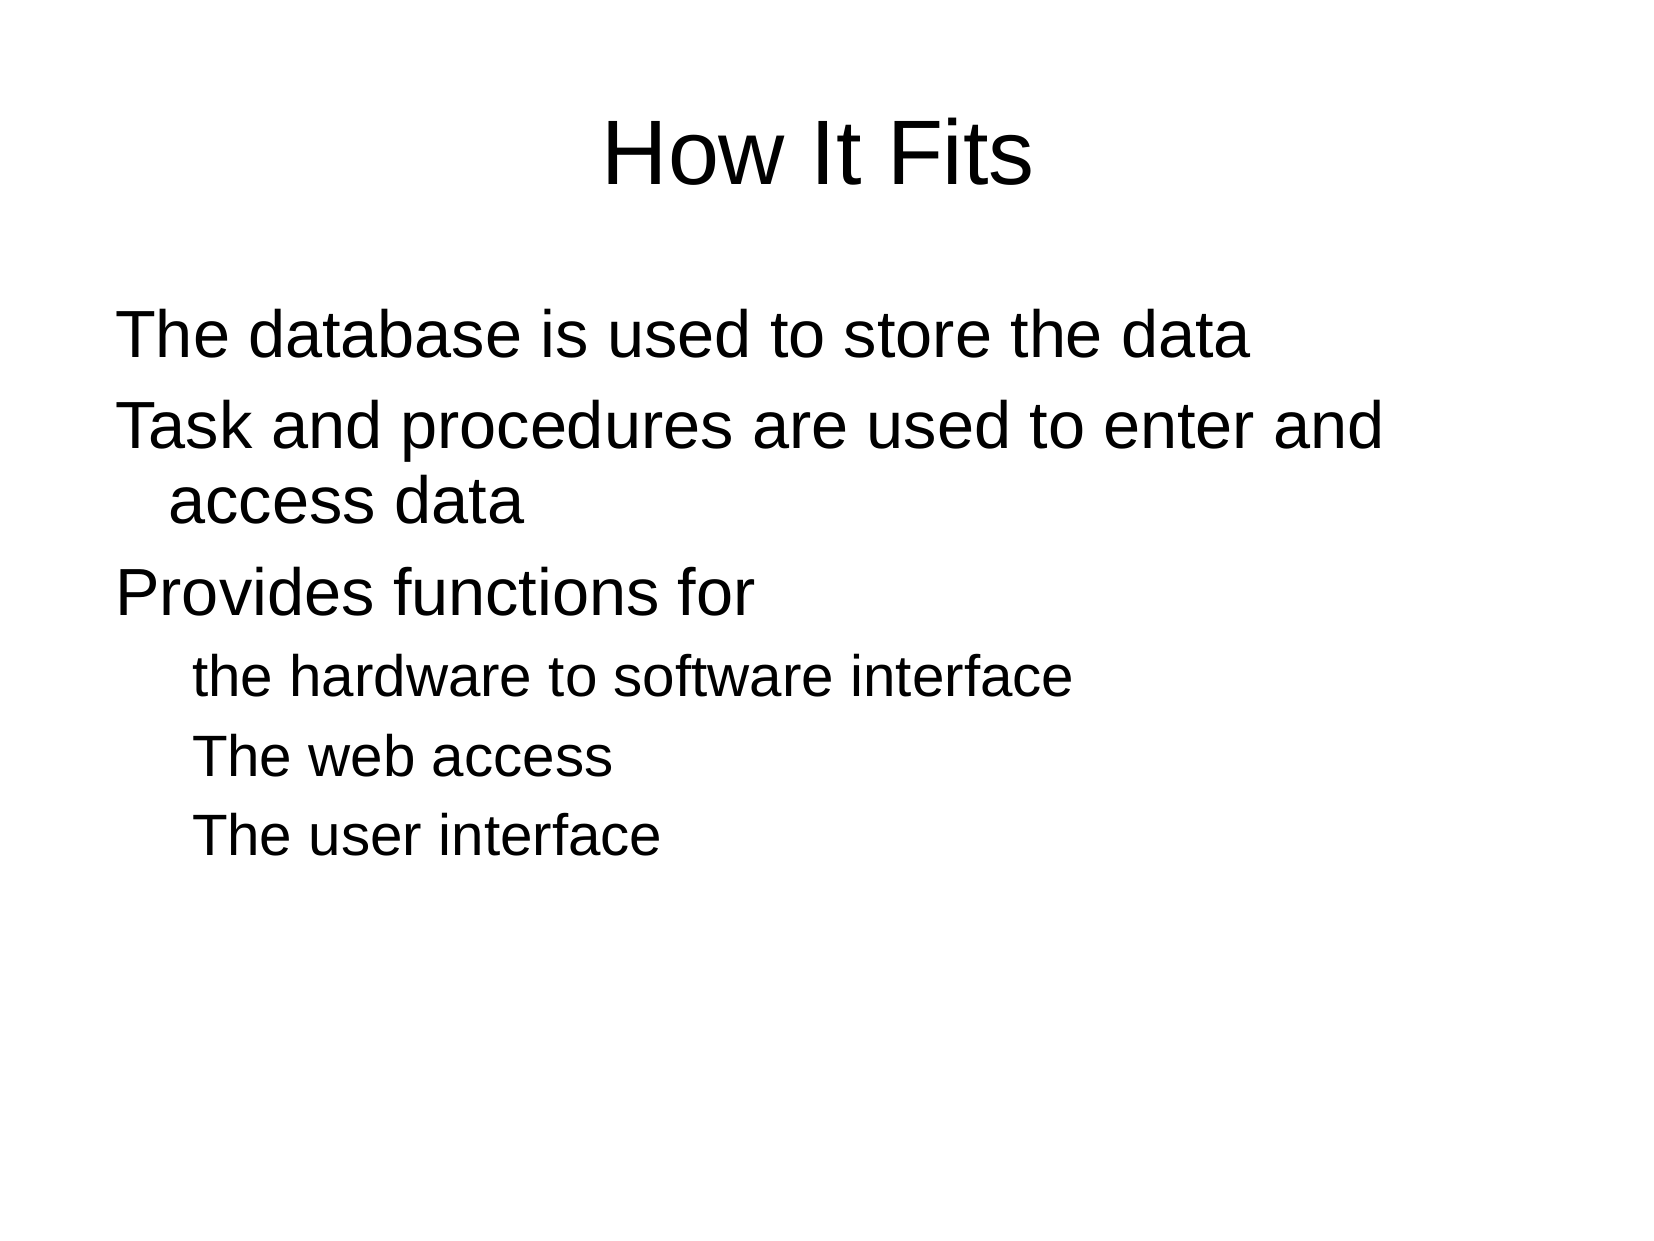

# How It Fits
The database is used to store the data
Task and procedures are used to enter and access data
Provides functions for
the hardware to software interface
The web access
The user interface